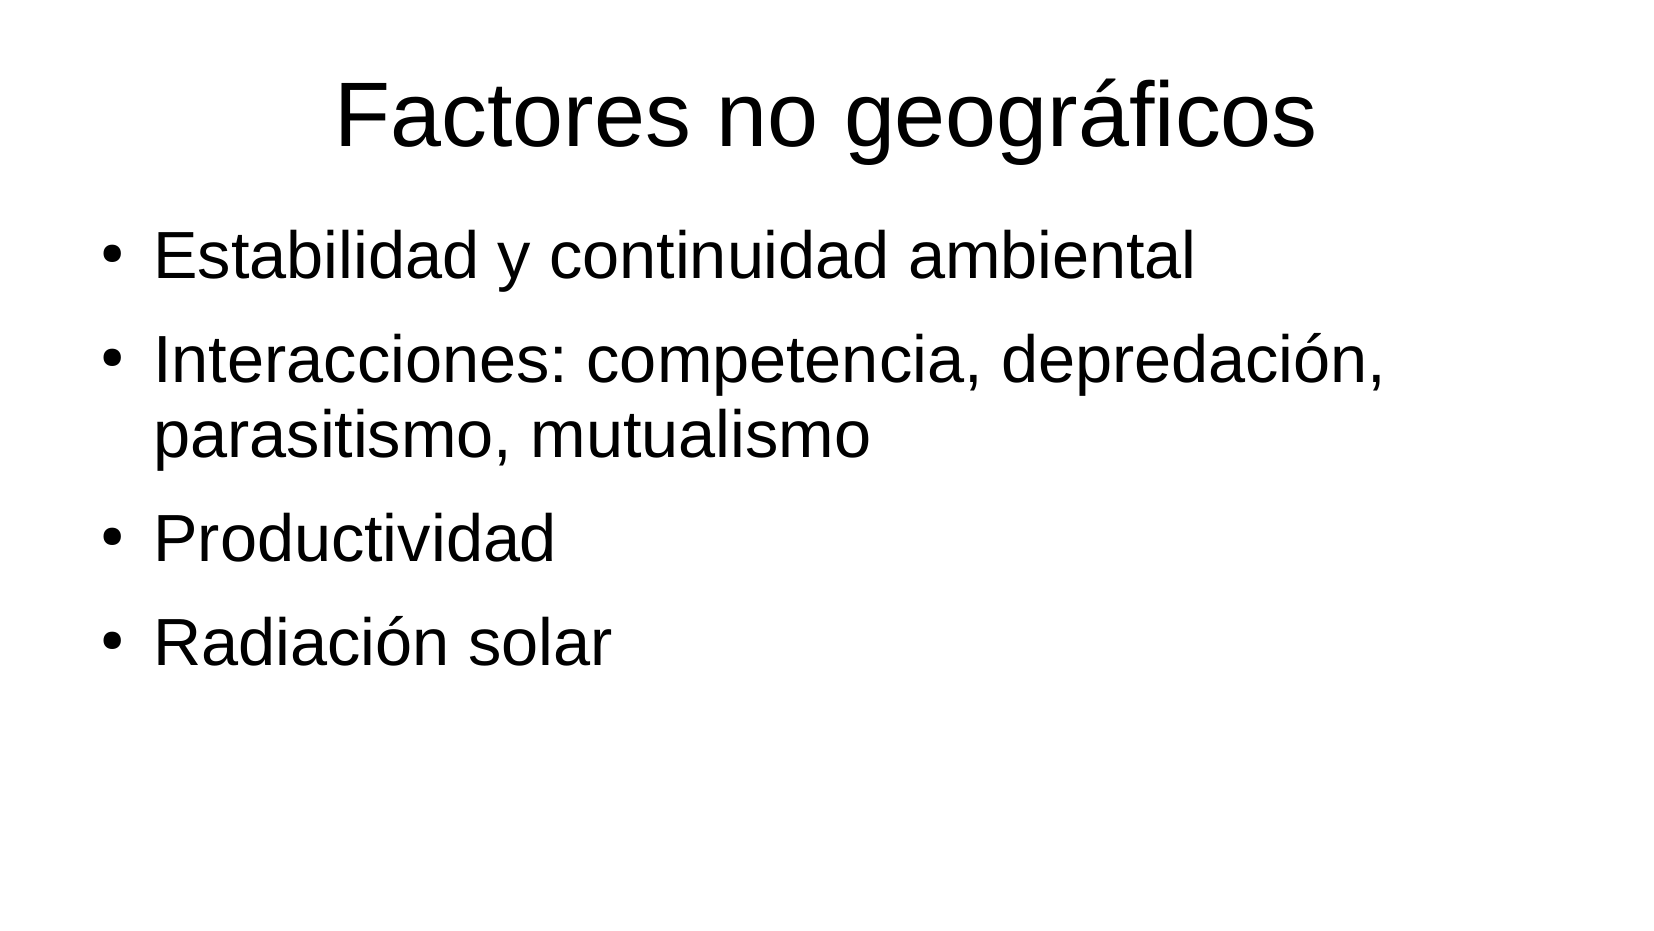

# Factores no geográficos
Estabilidad y continuidad ambiental
Interacciones: competencia, depredación, parasitismo, mutualismo
Productividad
Radiación solar